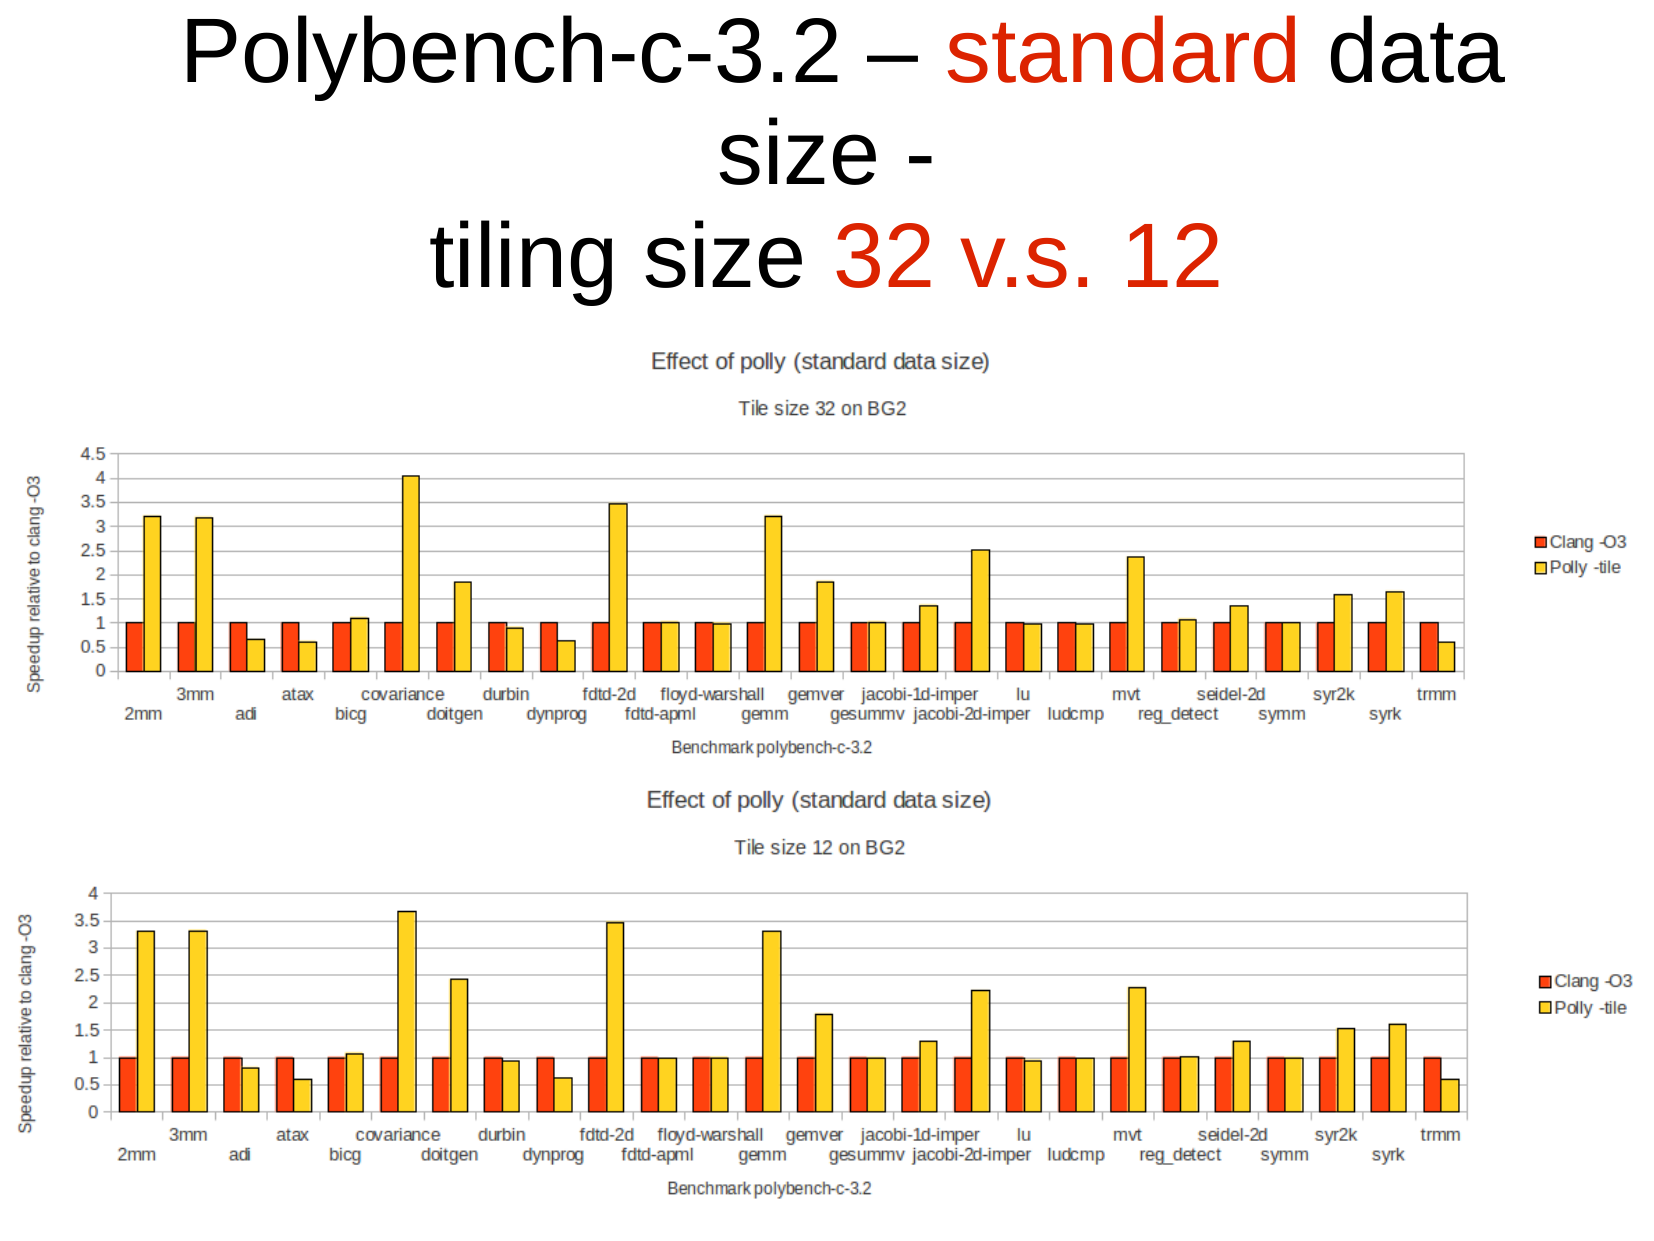

# Polybench-c-3.2 – standard data size - tiling size 32 v.s. 12